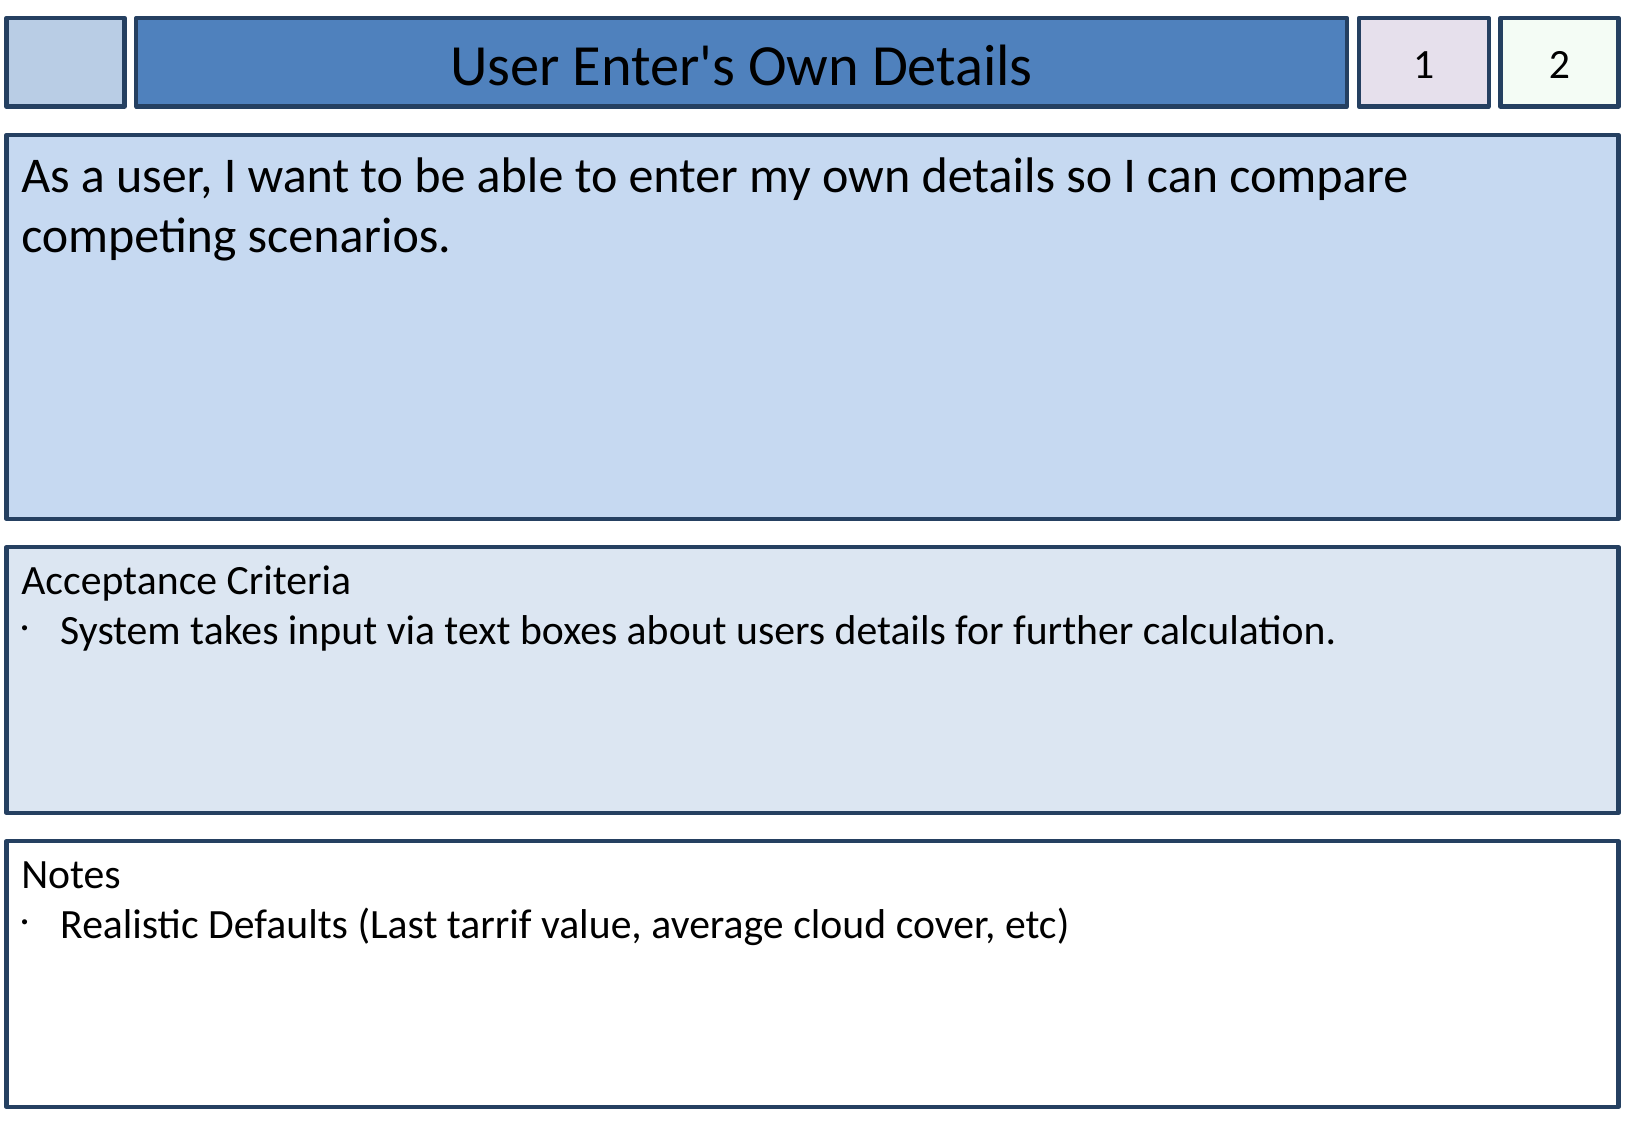

User Enter's Own Details
1
2
As a user, I want to be able to enter my own details so I can compare competing scenarios.
#
Acceptance Criteria
 System takes input via text boxes about users details for further calculation.
Notes
 Realistic Defaults (Last tarrif value, average cloud cover, etc)